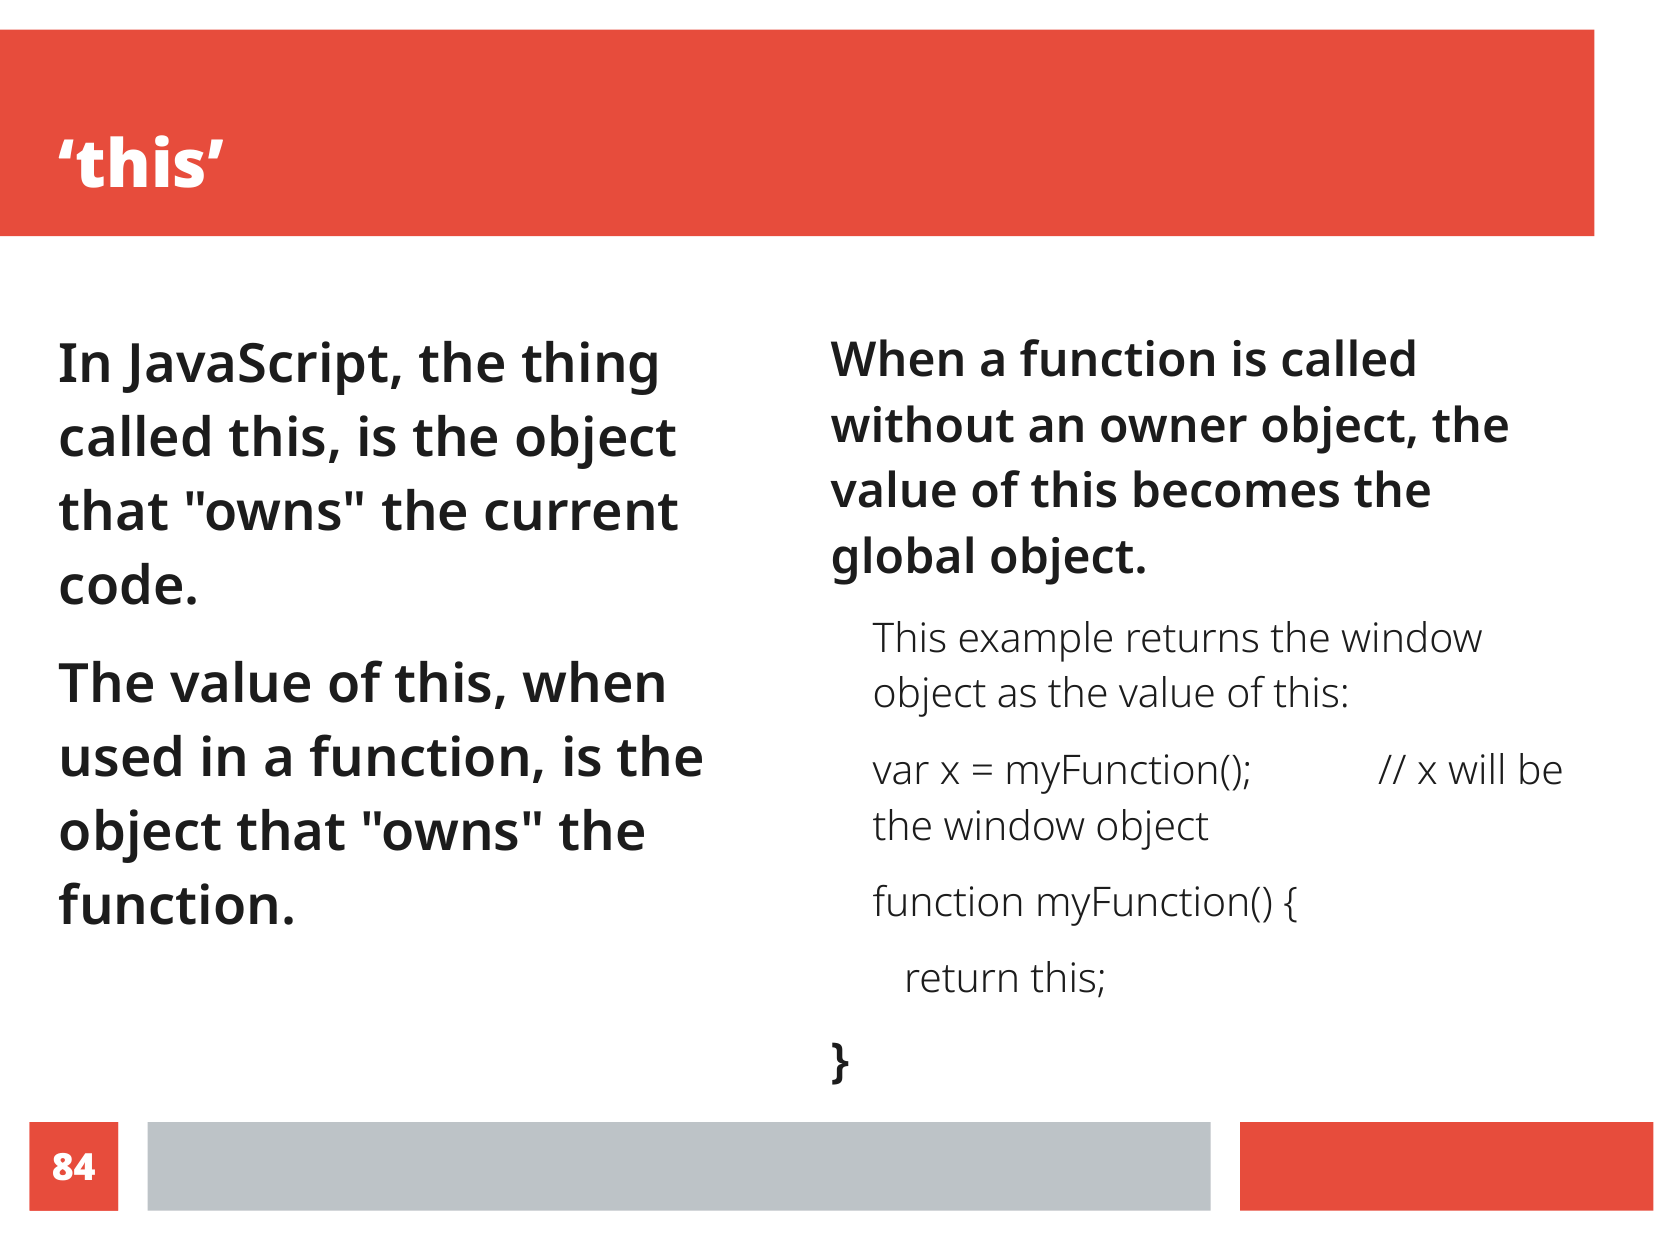

# ‘this’
In JavaScript, the thing called this, is the object that "owns" the current code.
The value of this, when used in a function, is the object that "owns" the function.
When a function is called without an owner object, the value of this becomes the global object.
This example returns the window object as the value of this:
var x = myFunction(); // x will be the window object
function myFunction() {
 return this;
}
84